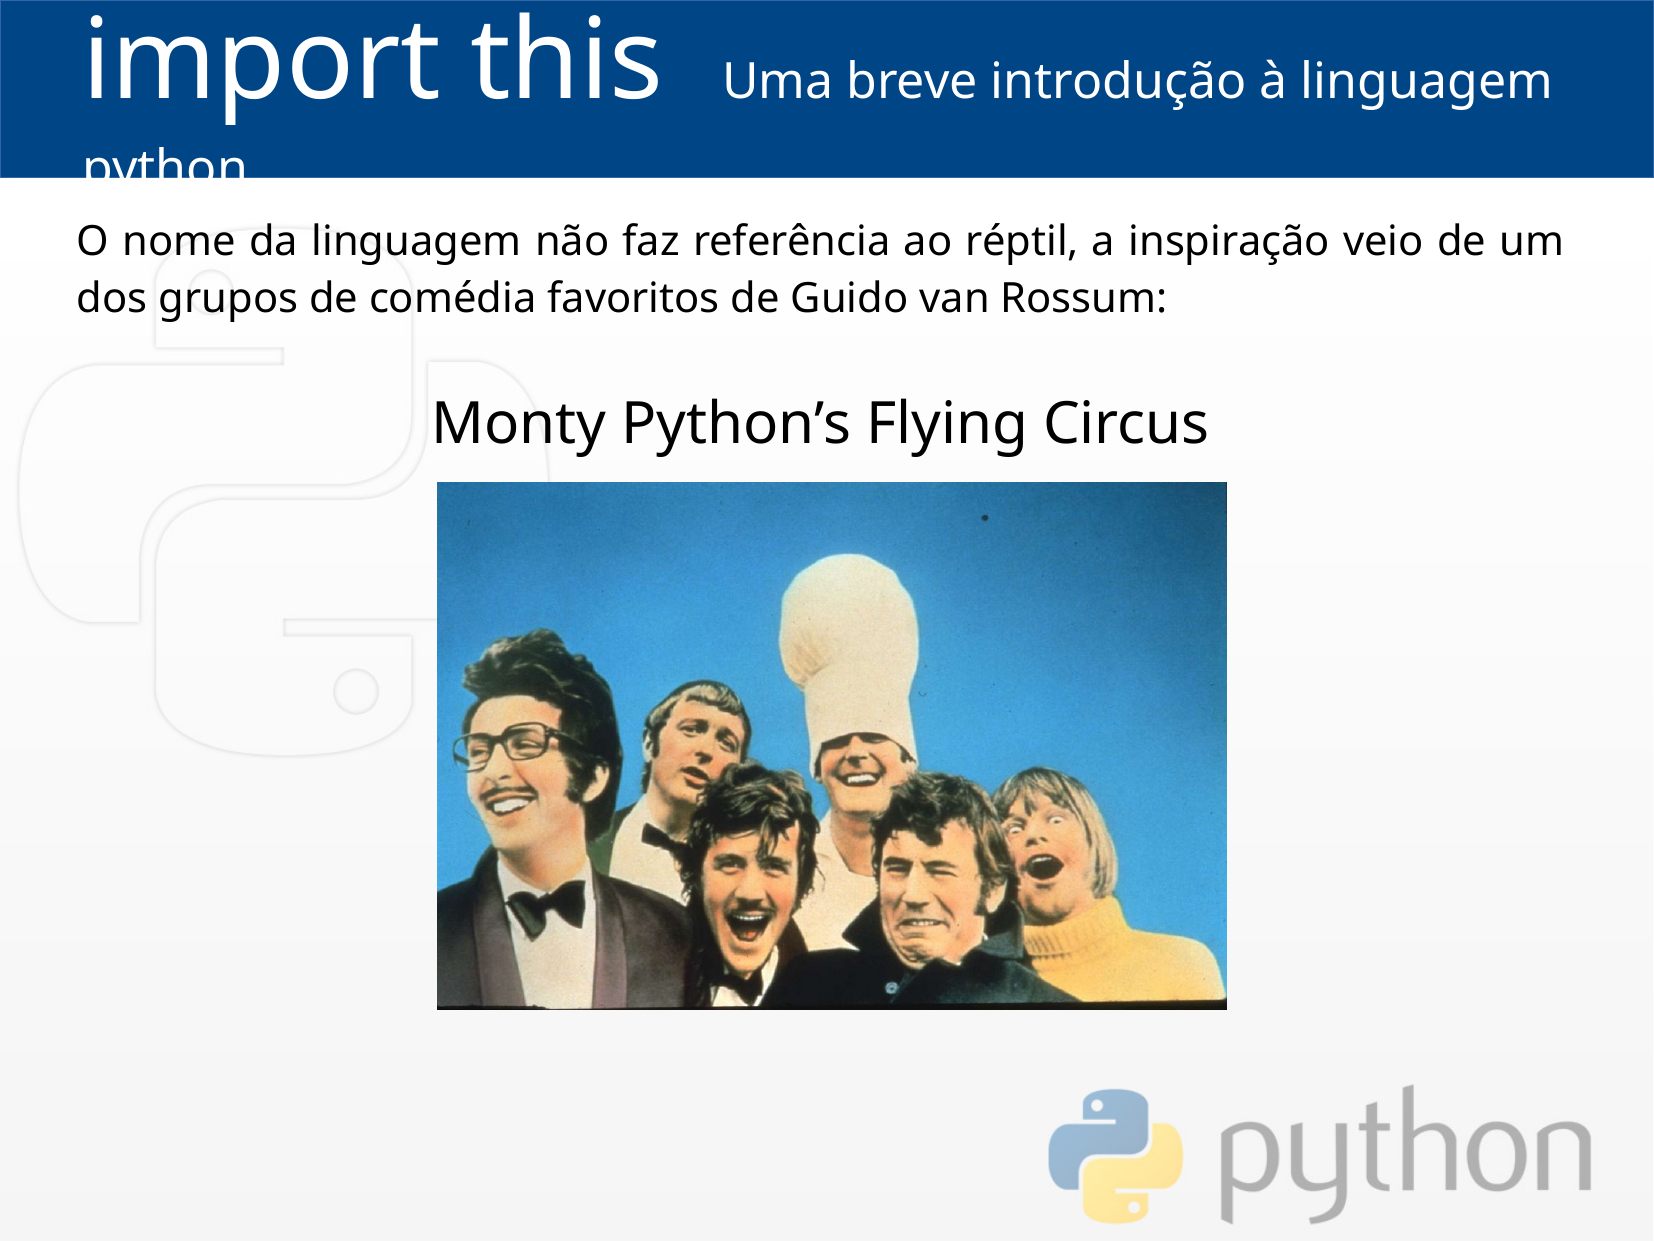

import this Uma breve introdução à linguagem python
# O nome da linguagem não faz referência ao réptil, a inspiração veio de um dos grupos de comédia favoritos de Guido van Rossum:
Monty Python’s Flying Circus